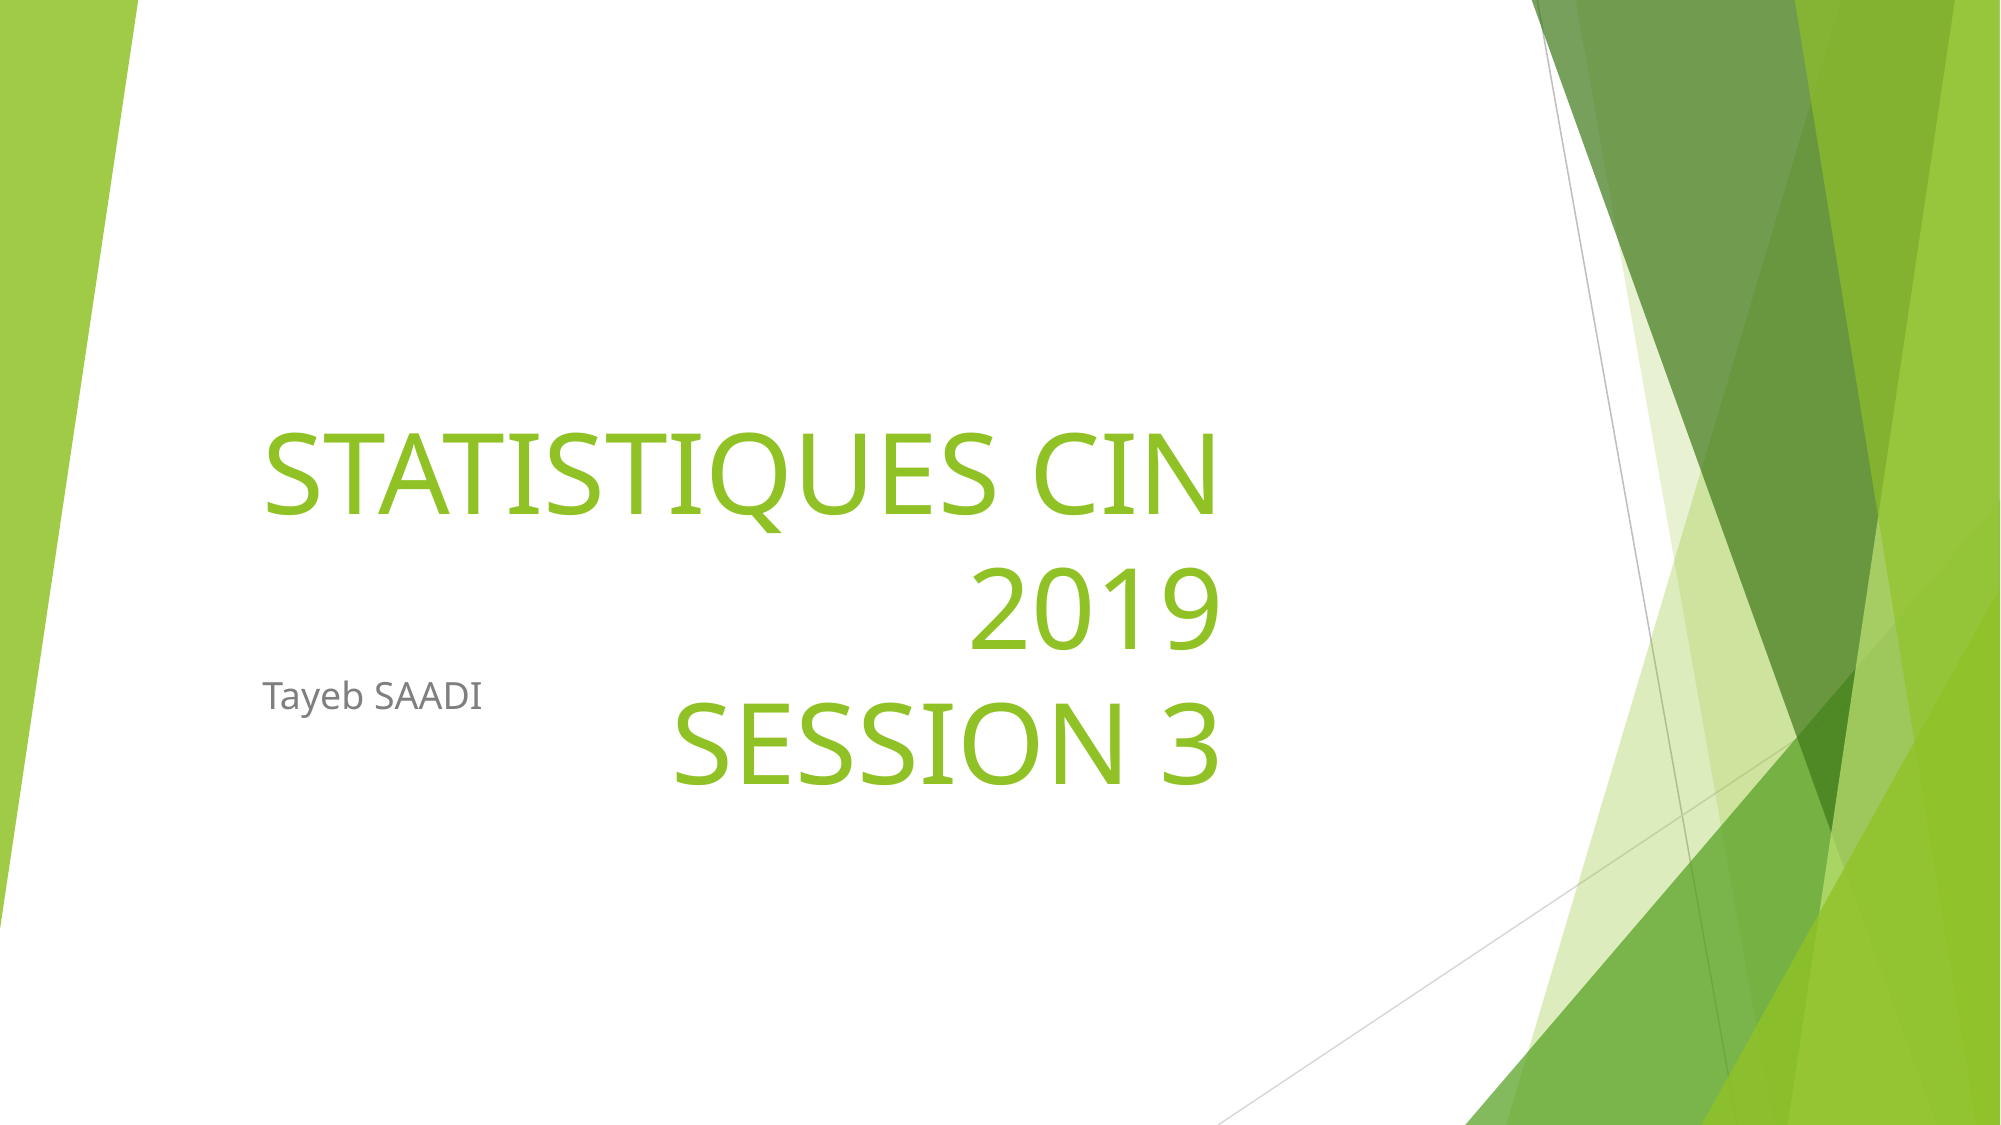

# STATISTIQUES CIN 2019 SESSION 3
Tayeb SAADI